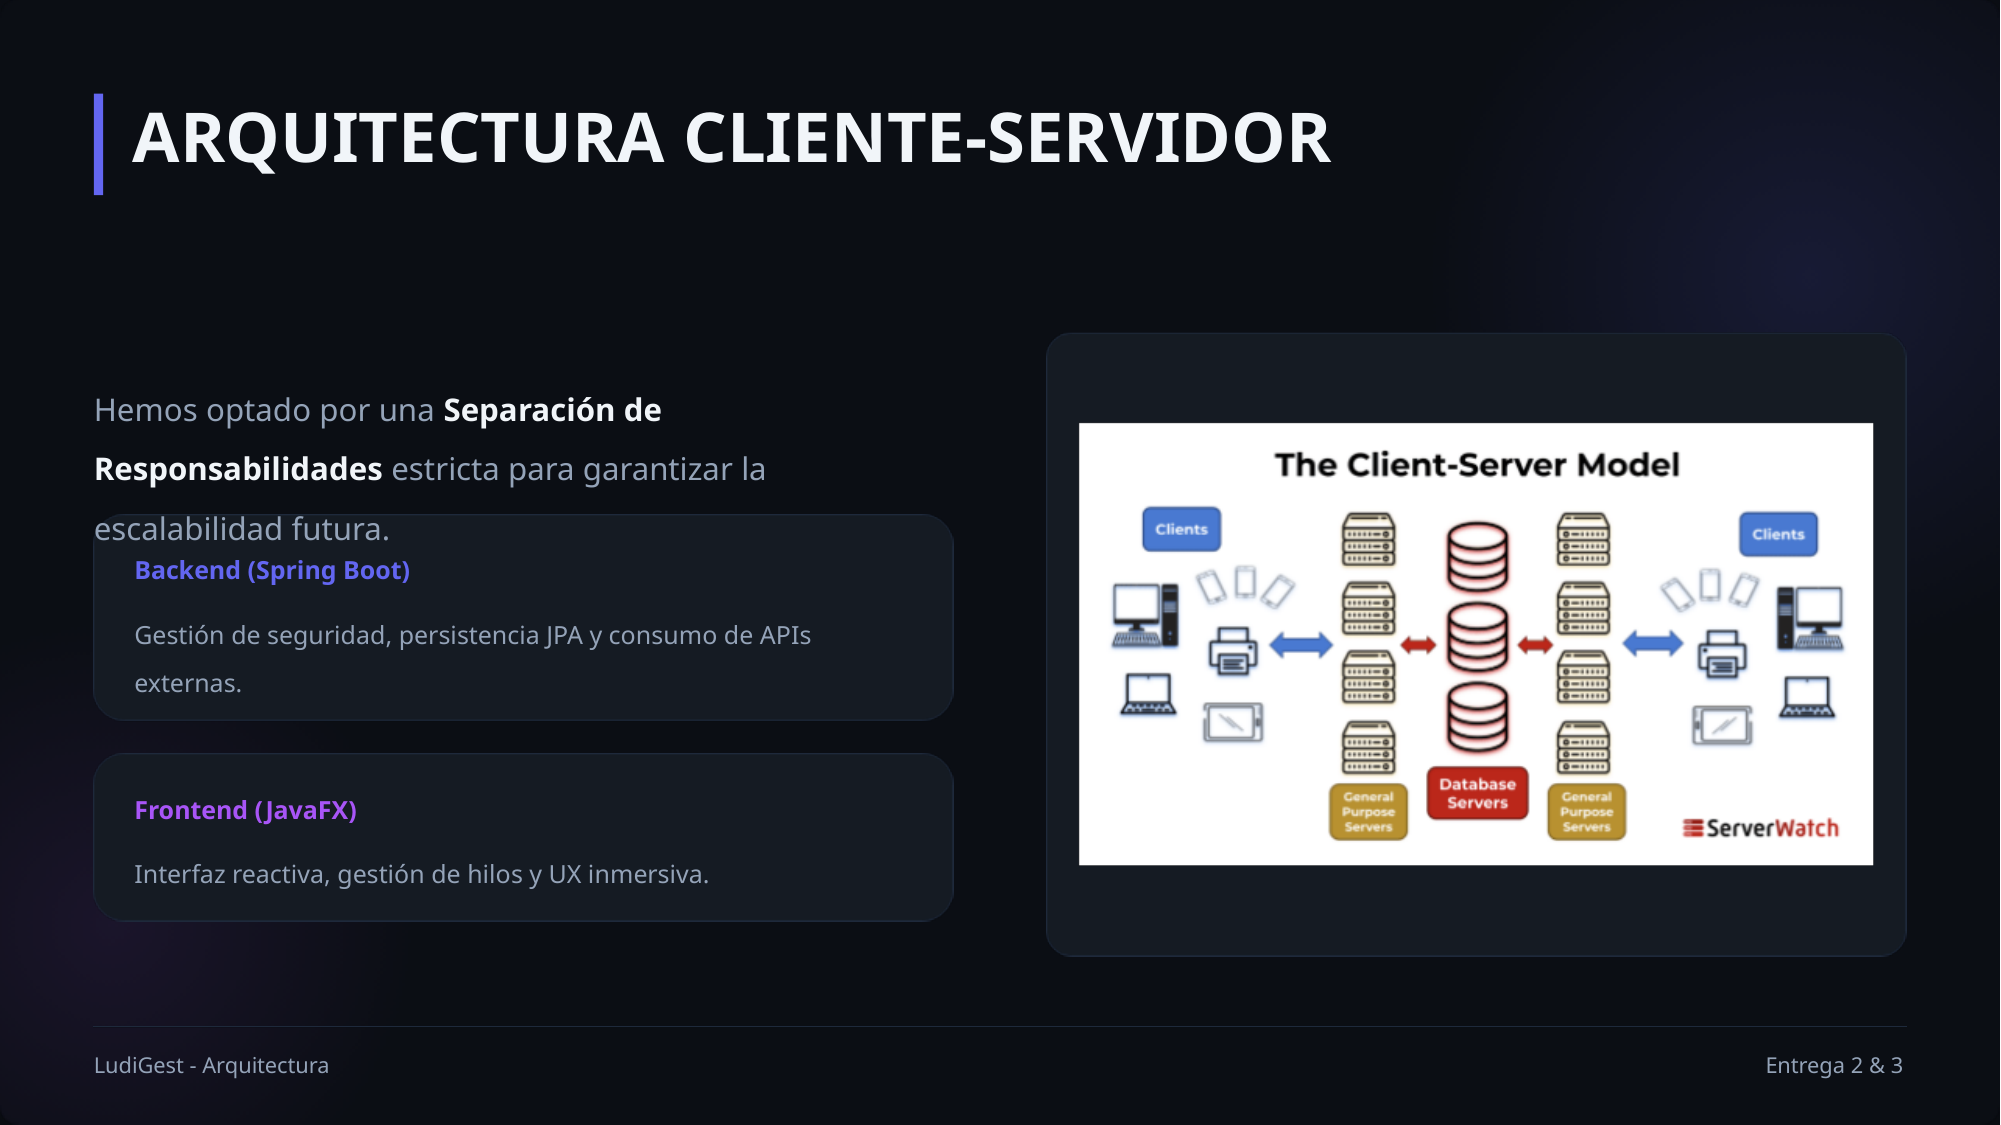

ARQUITECTURA CLIENTE-SERVIDOR
Hemos optado por una Separación de Responsabilidades estricta para garantizar la escalabilidad futura.
Backend (Spring Boot)
Gestión de seguridad, persistencia JPA y consumo de APIs externas.
Frontend (JavaFX)
Interfaz reactiva, gestión de hilos y UX inmersiva.
LudiGest - Arquitectura
Entrega 2 & 3